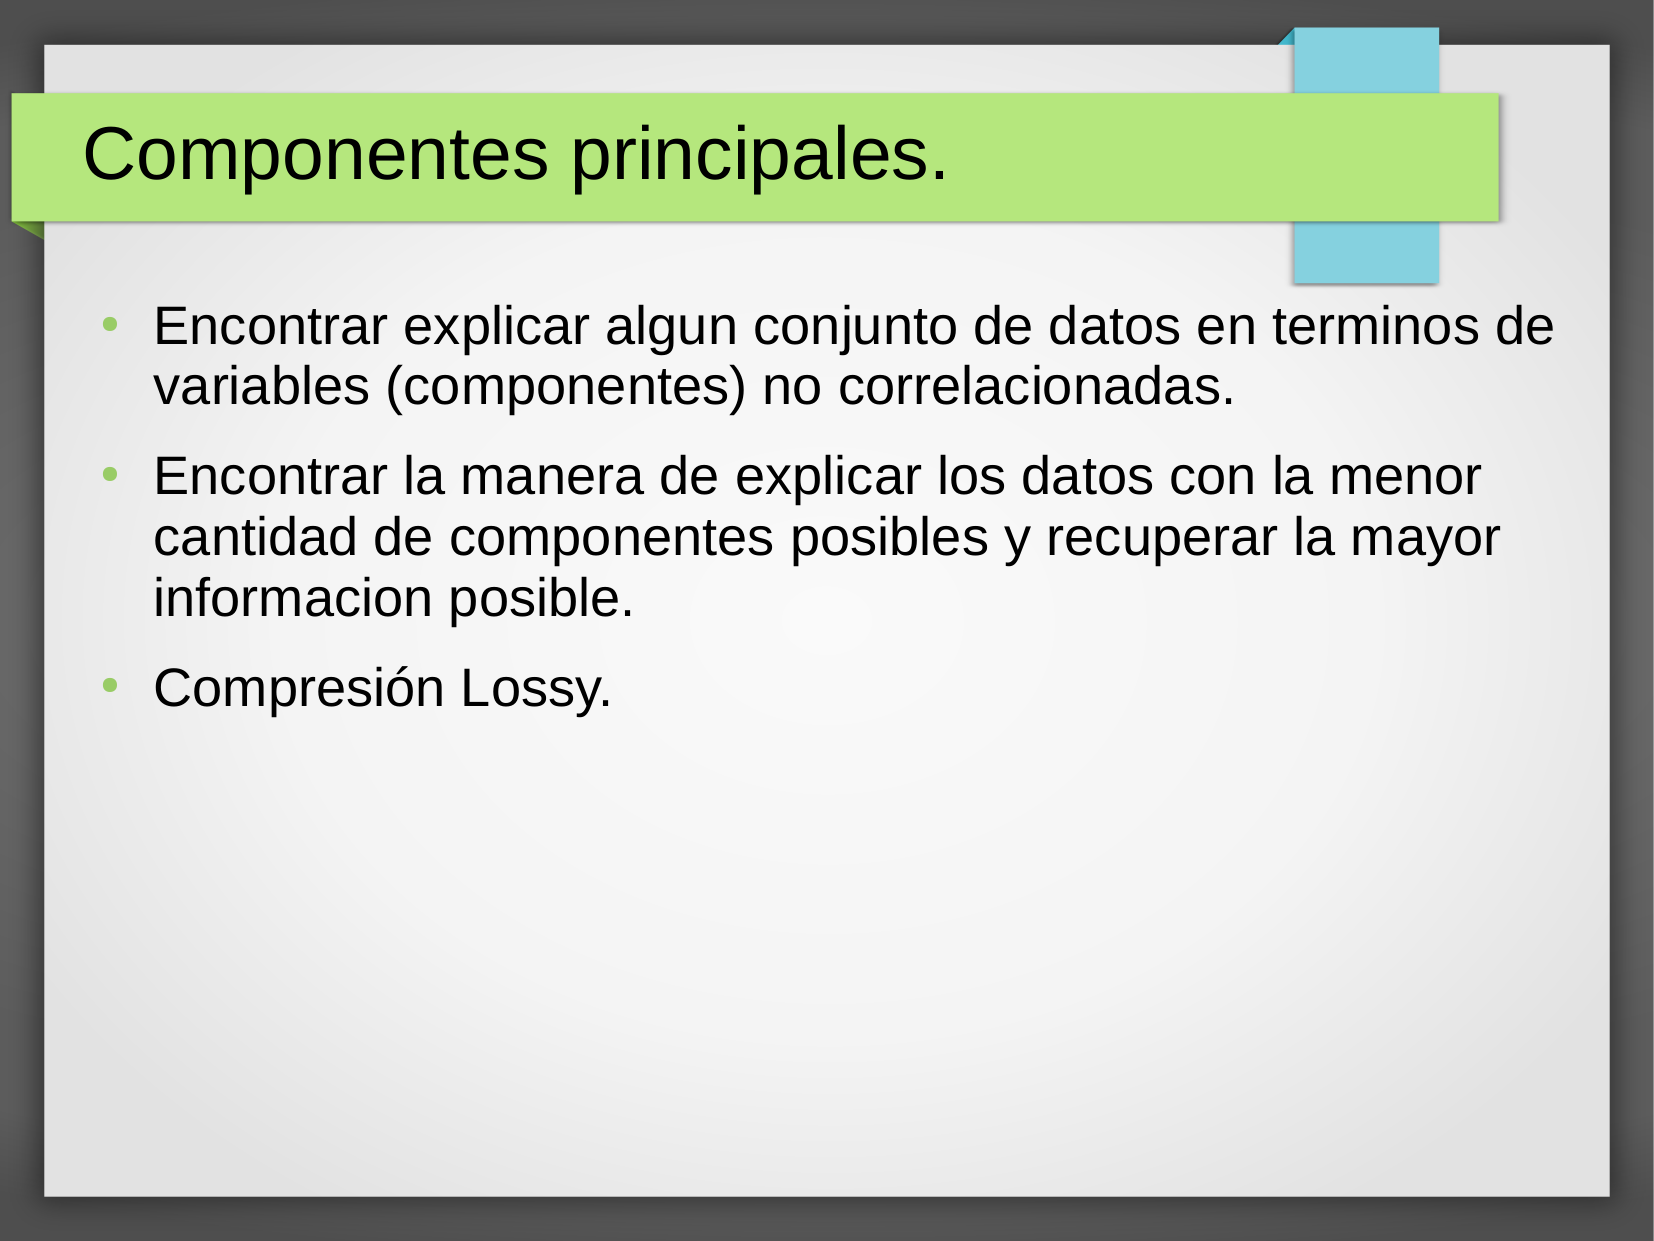

# Componentes principales.
Encontrar explicar algun conjunto de datos en terminos de variables (componentes) no correlacionadas.
Encontrar la manera de explicar los datos con la menor cantidad de componentes posibles y recuperar la mayor informacion posible.
Compresión Lossy.